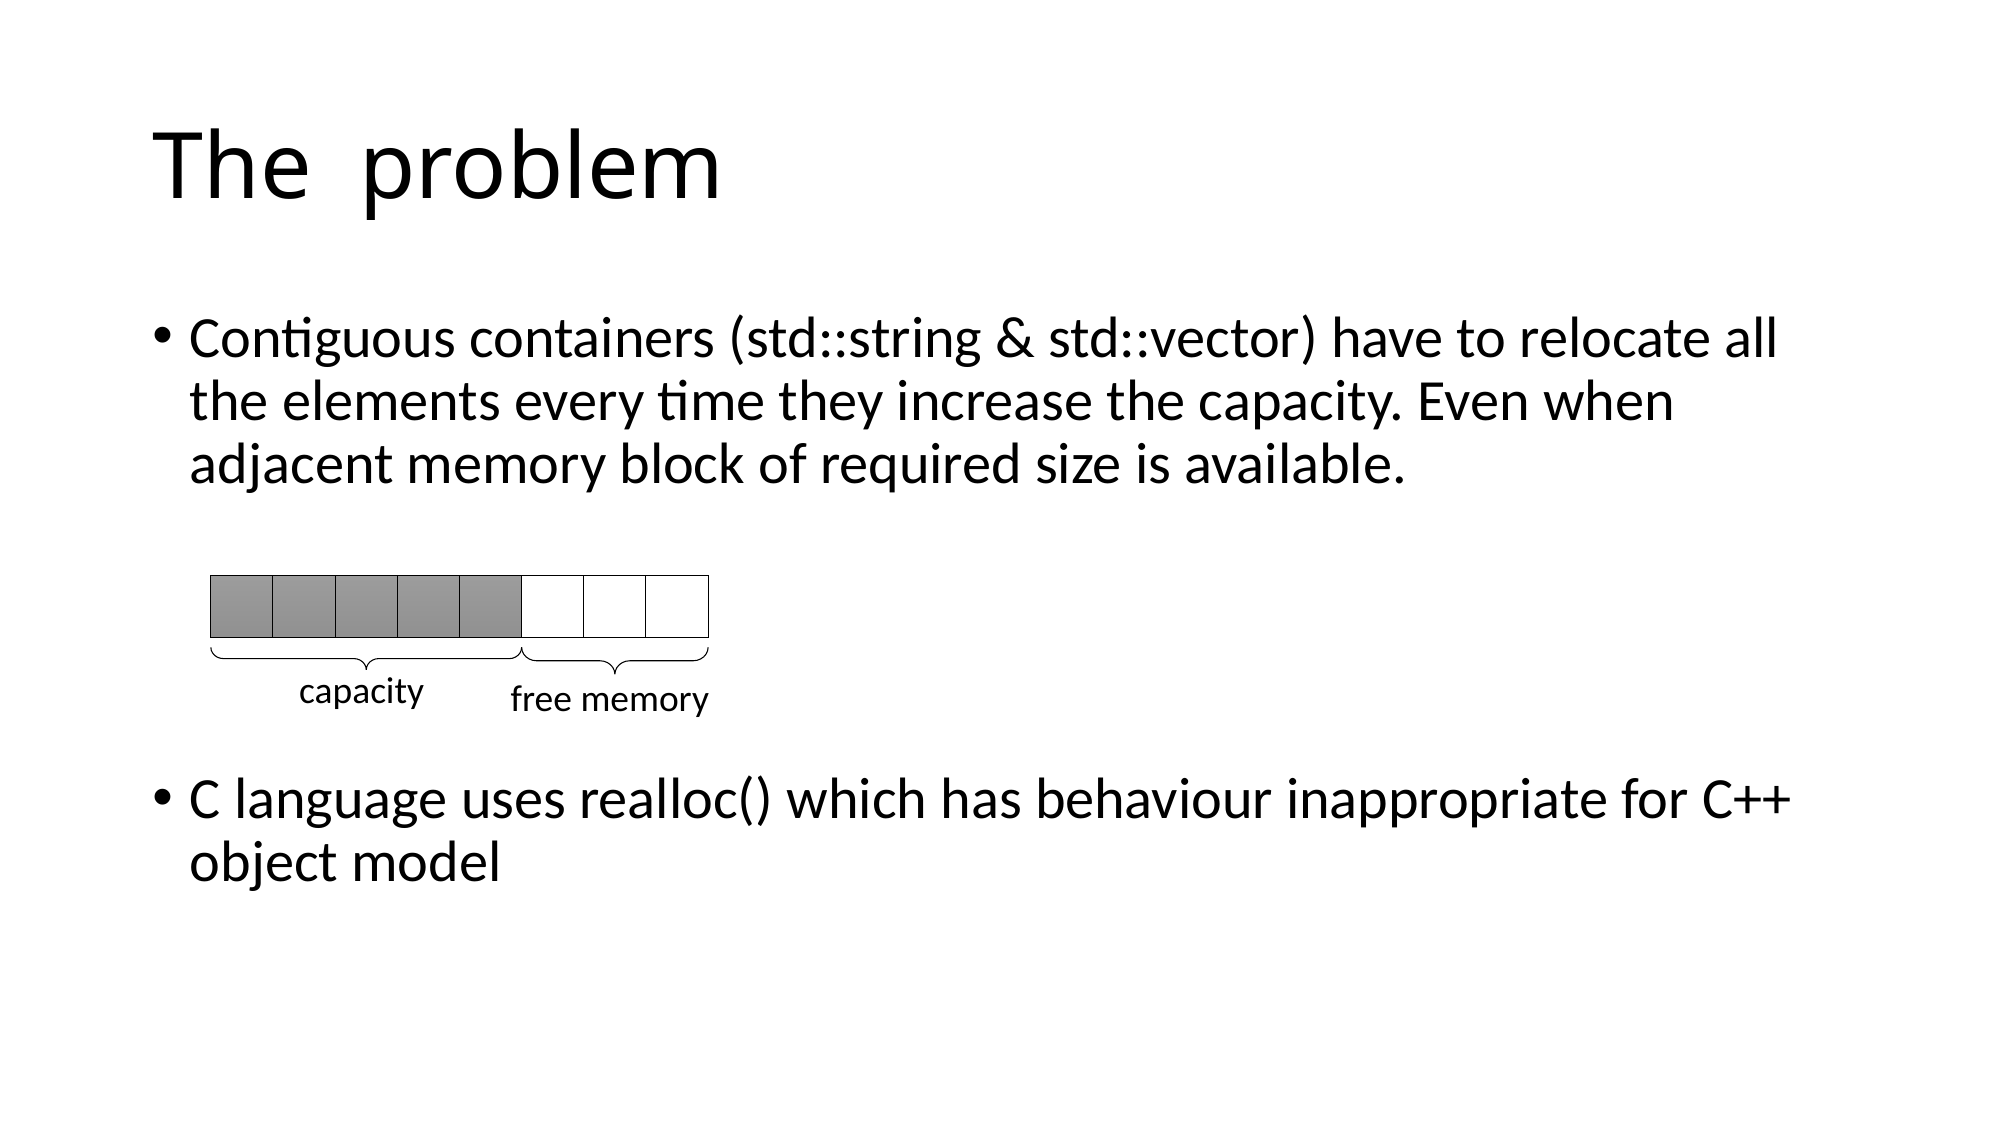

The problem
# Contiguous containers (std::string & std::vector) have to relocate all the elements every time they increase the capacity. Even when adjacent memory block of required size is available.
C language uses realloc() which has behaviour inappropriate for C++ object model
capacity
free memory